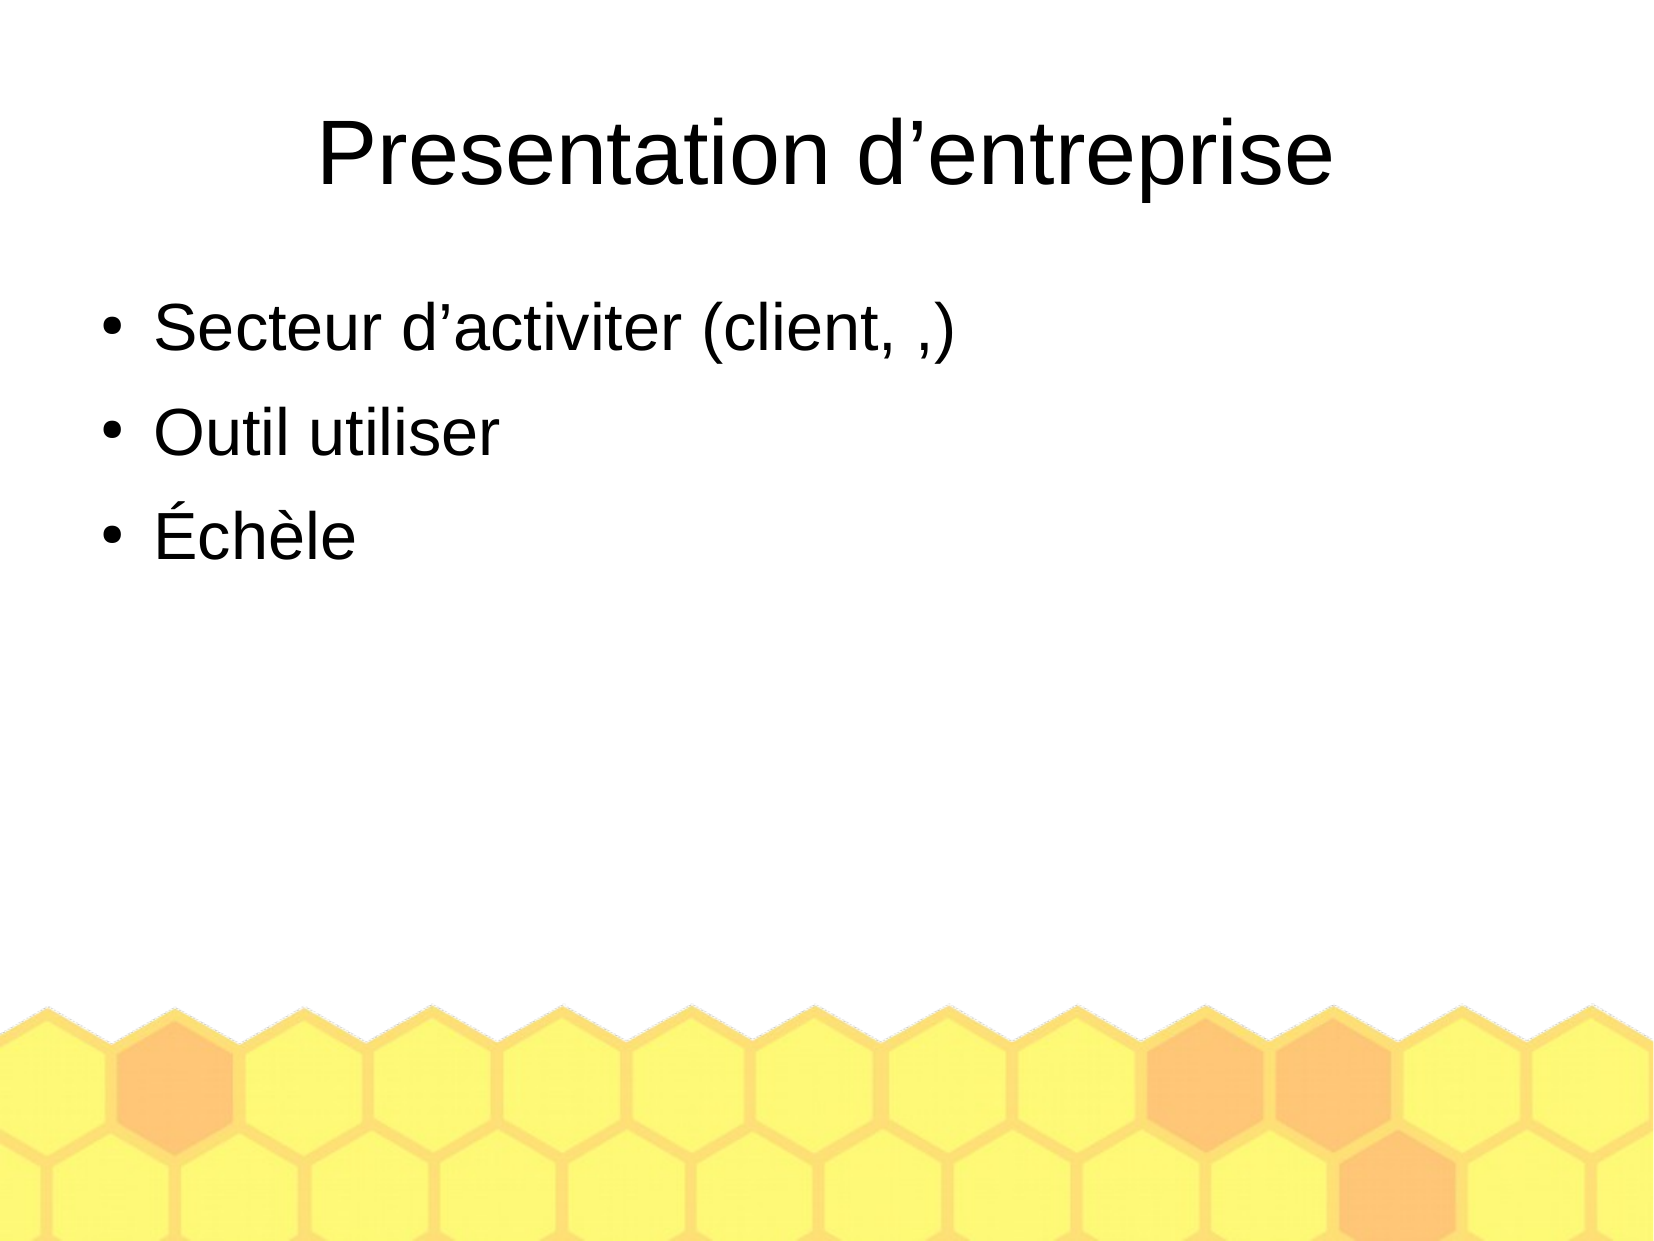

# Presentation d’entreprise
Secteur d’activiter (client, ,)
Outil utiliser
Échèle